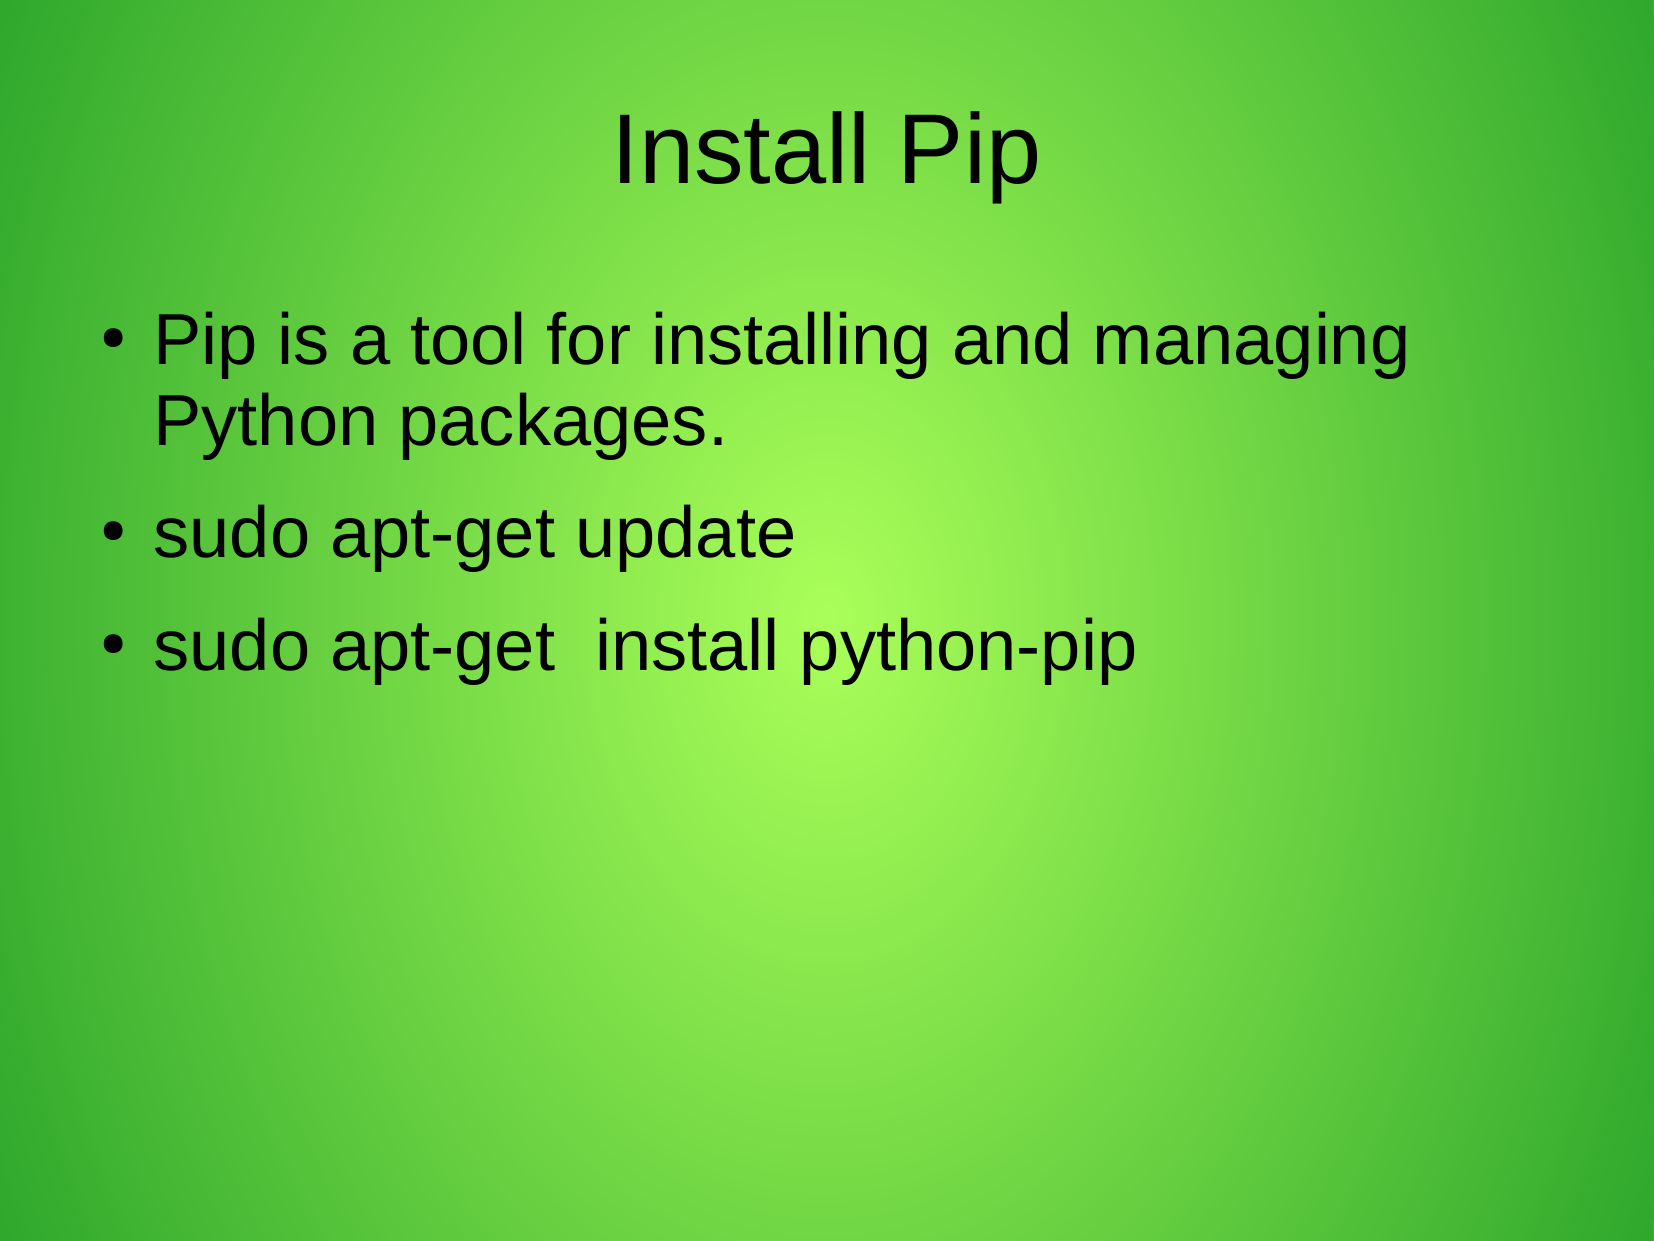

# Install Pip
Pip is a tool for installing and managing Python packages.
sudo apt-get update
sudo apt-get install python-pip